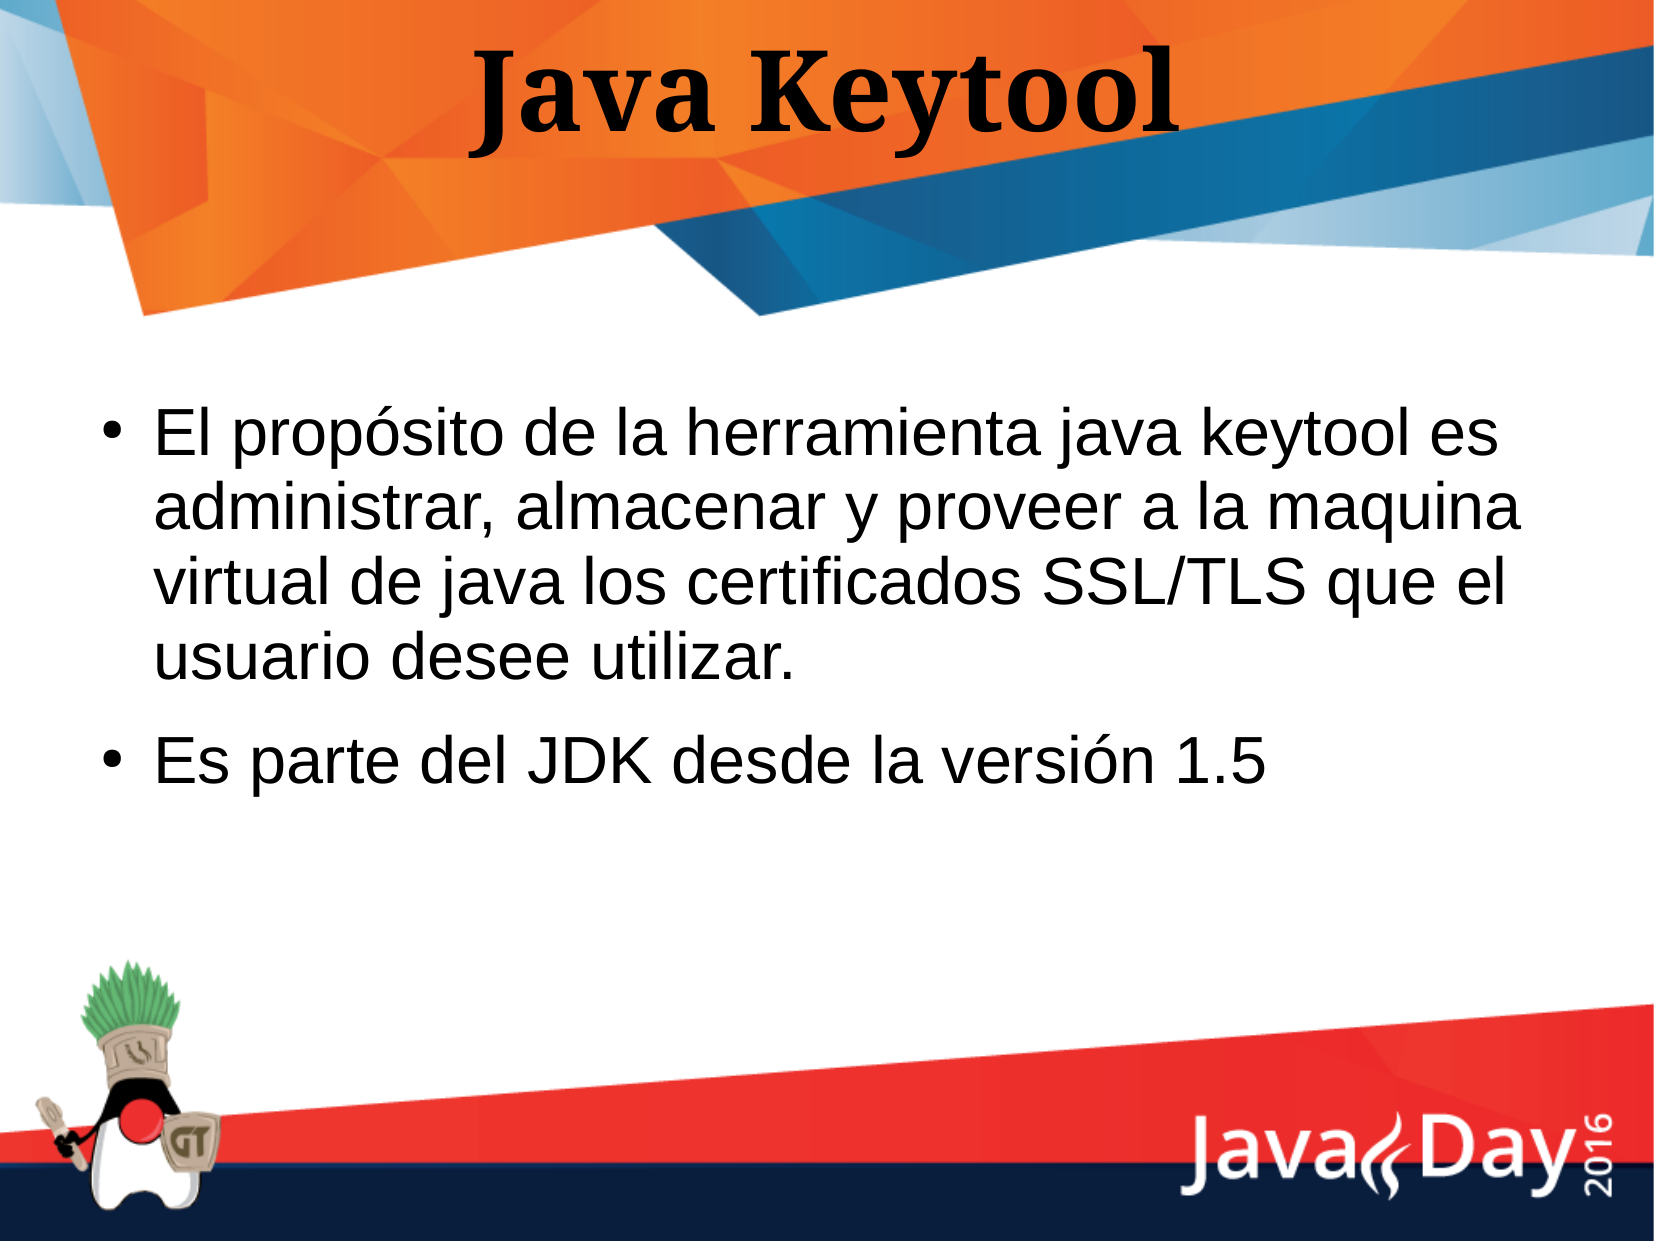

# Java Keytool
El propósito de la herramienta java keytool es administrar, almacenar y proveer a la maquina virtual de java los certificados SSL/TLS que el usuario desee utilizar.
Es parte del JDK desde la versión 1.5